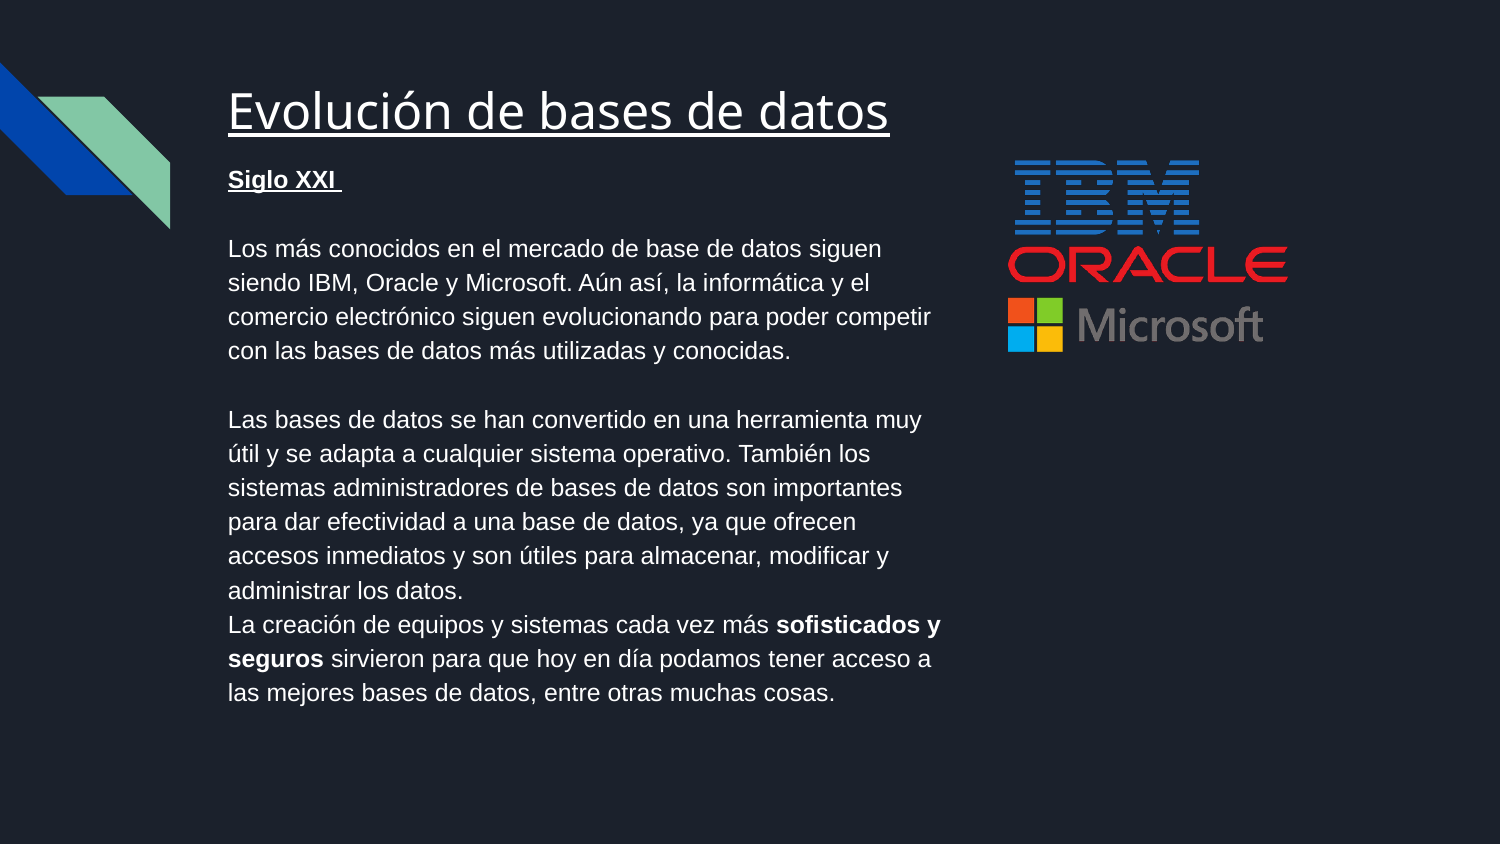

# Evolución de bases de datos
Siglo XXI
Los más conocidos en el mercado de base de datos siguen siendo IBM, Oracle y Microsoft. Aún así, la informática y el comercio electrónico siguen evolucionando para poder competir con las bases de datos más utilizadas y conocidas.
Las bases de datos se han convertido en una herramienta muy útil y se adapta a cualquier sistema operativo. También los sistemas administradores de bases de datos son importantes para dar efectividad a una base de datos, ya que ofrecen accesos inmediatos y son útiles para almacenar, modificar y administrar los datos.
La creación de equipos y sistemas cada vez más sofisticados y seguros sirvieron para que hoy en día podamos tener acceso a las mejores bases de datos, entre otras muchas cosas.